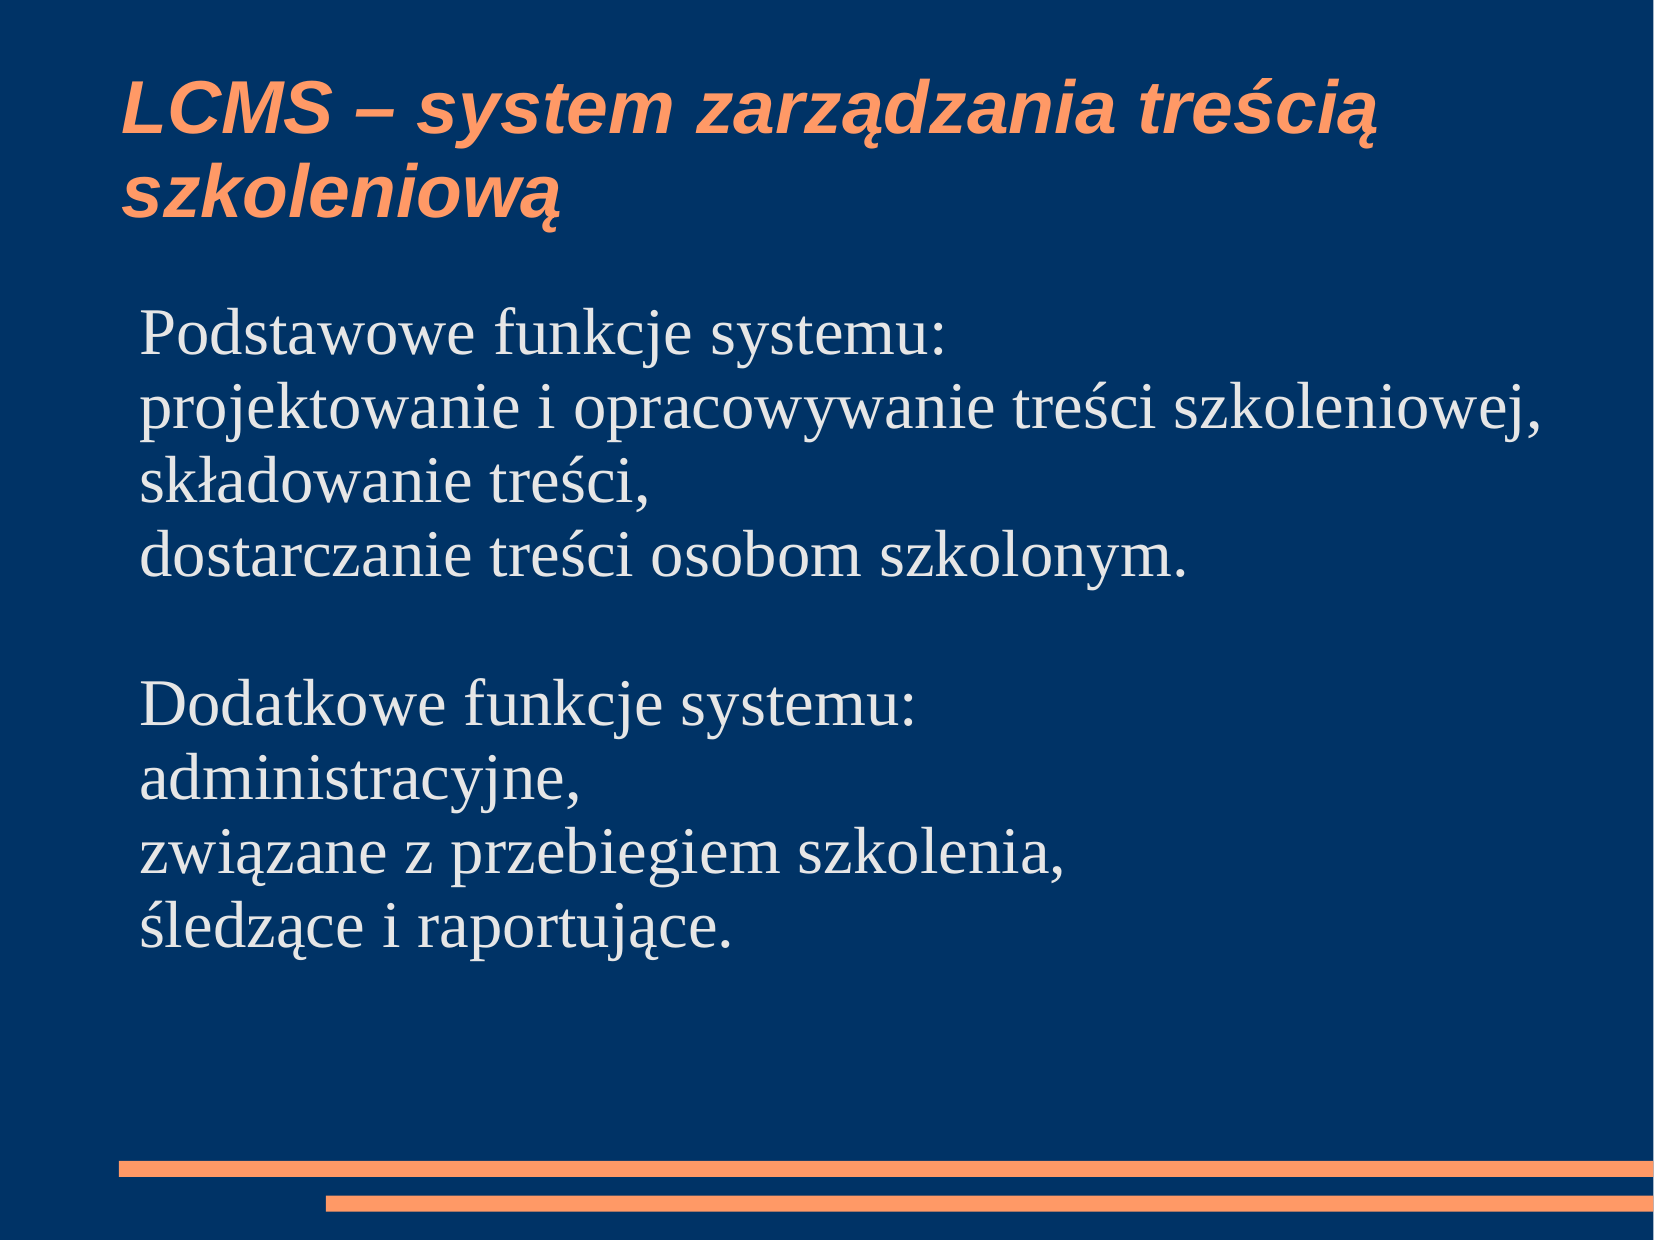

# LCMS – system zarządzania treścią szkoleniową
Podstawowe funkcje systemu:
projektowanie i opracowywanie treści szkoleniowej,
składowanie treści,
dostarczanie treści osobom szkolonym.
Dodatkowe funkcje systemu:
administracyjne,
związane z przebiegiem szkolenia,
śledzące i raportujące.